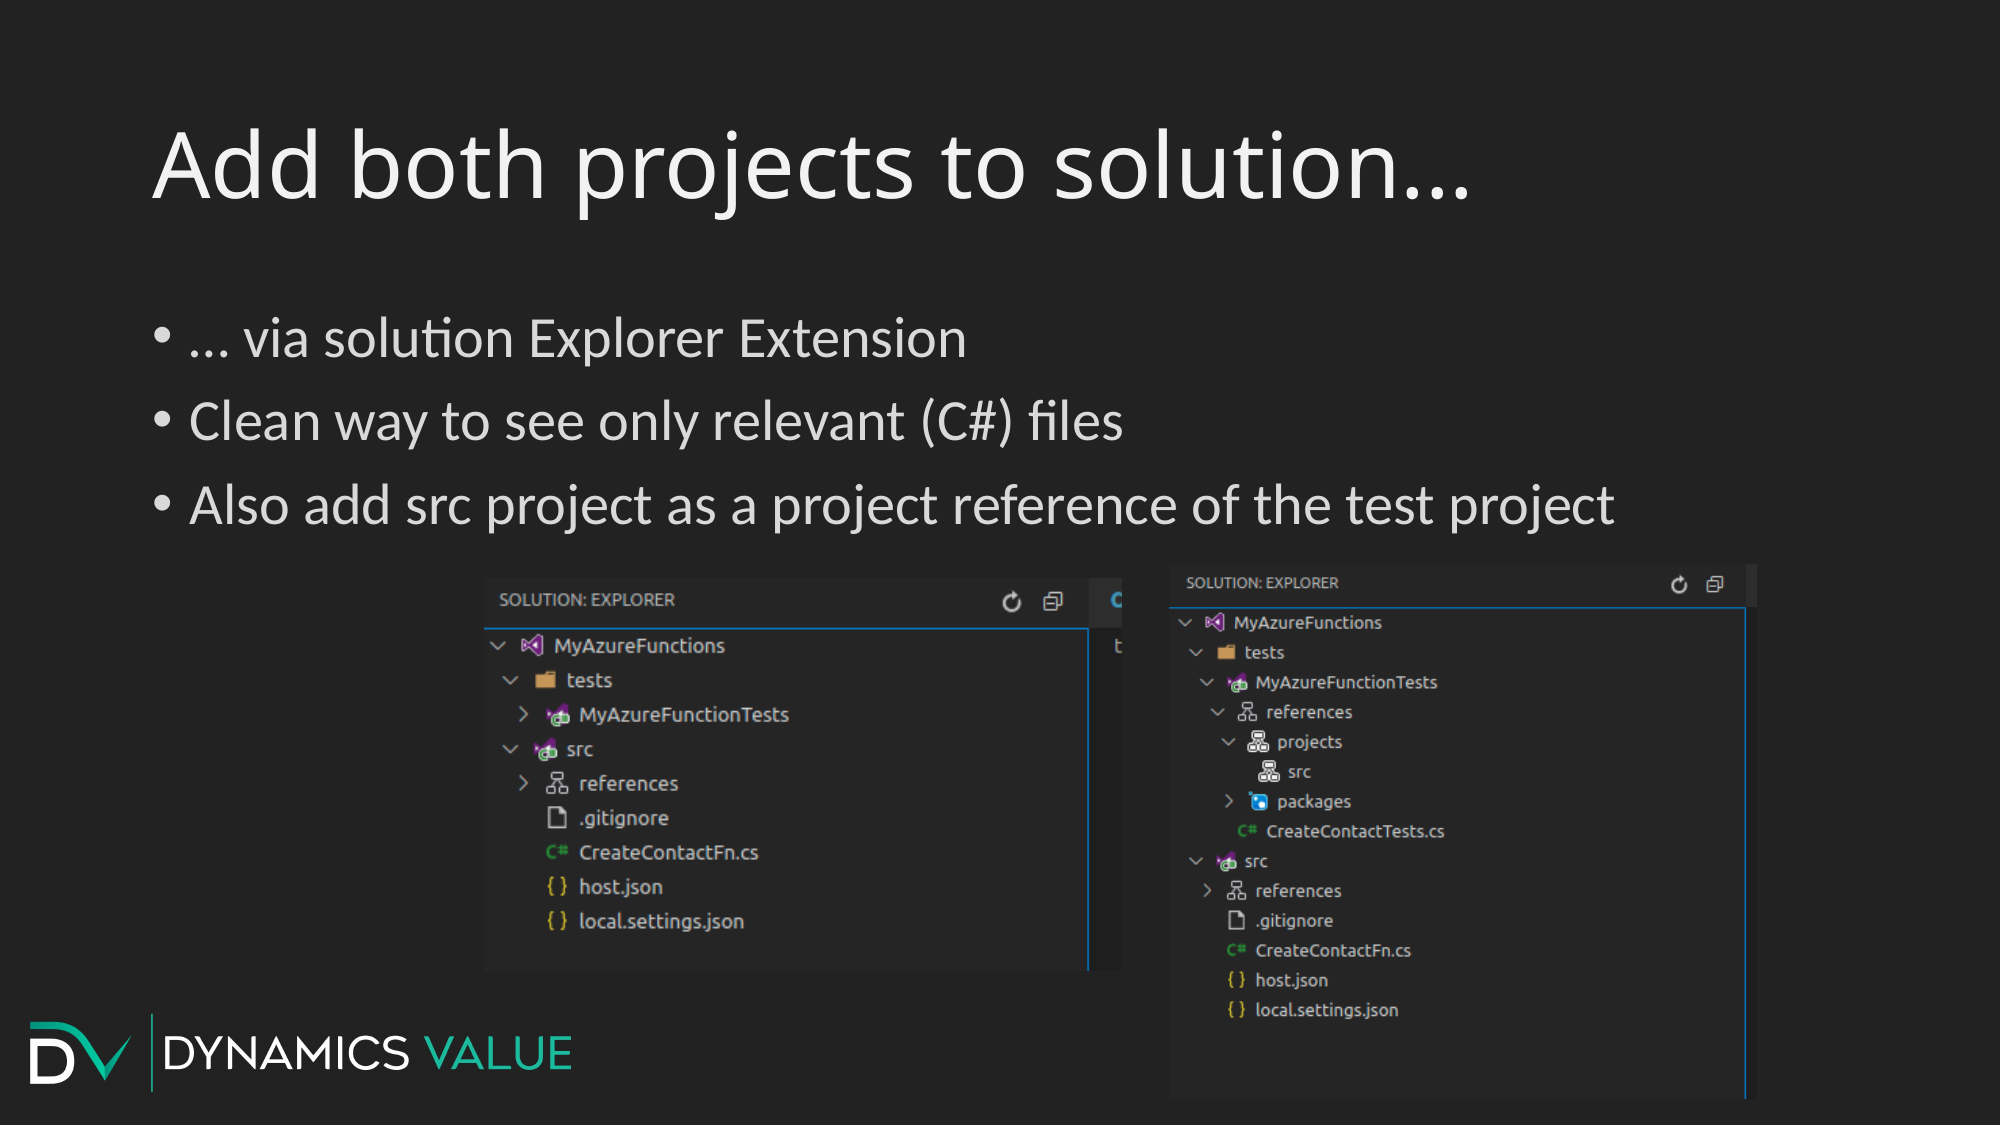

Add both projects to solution...
… via solution Explorer Extension
Clean way to see only relevant (C#) files
Also add src project as a project reference of the test project